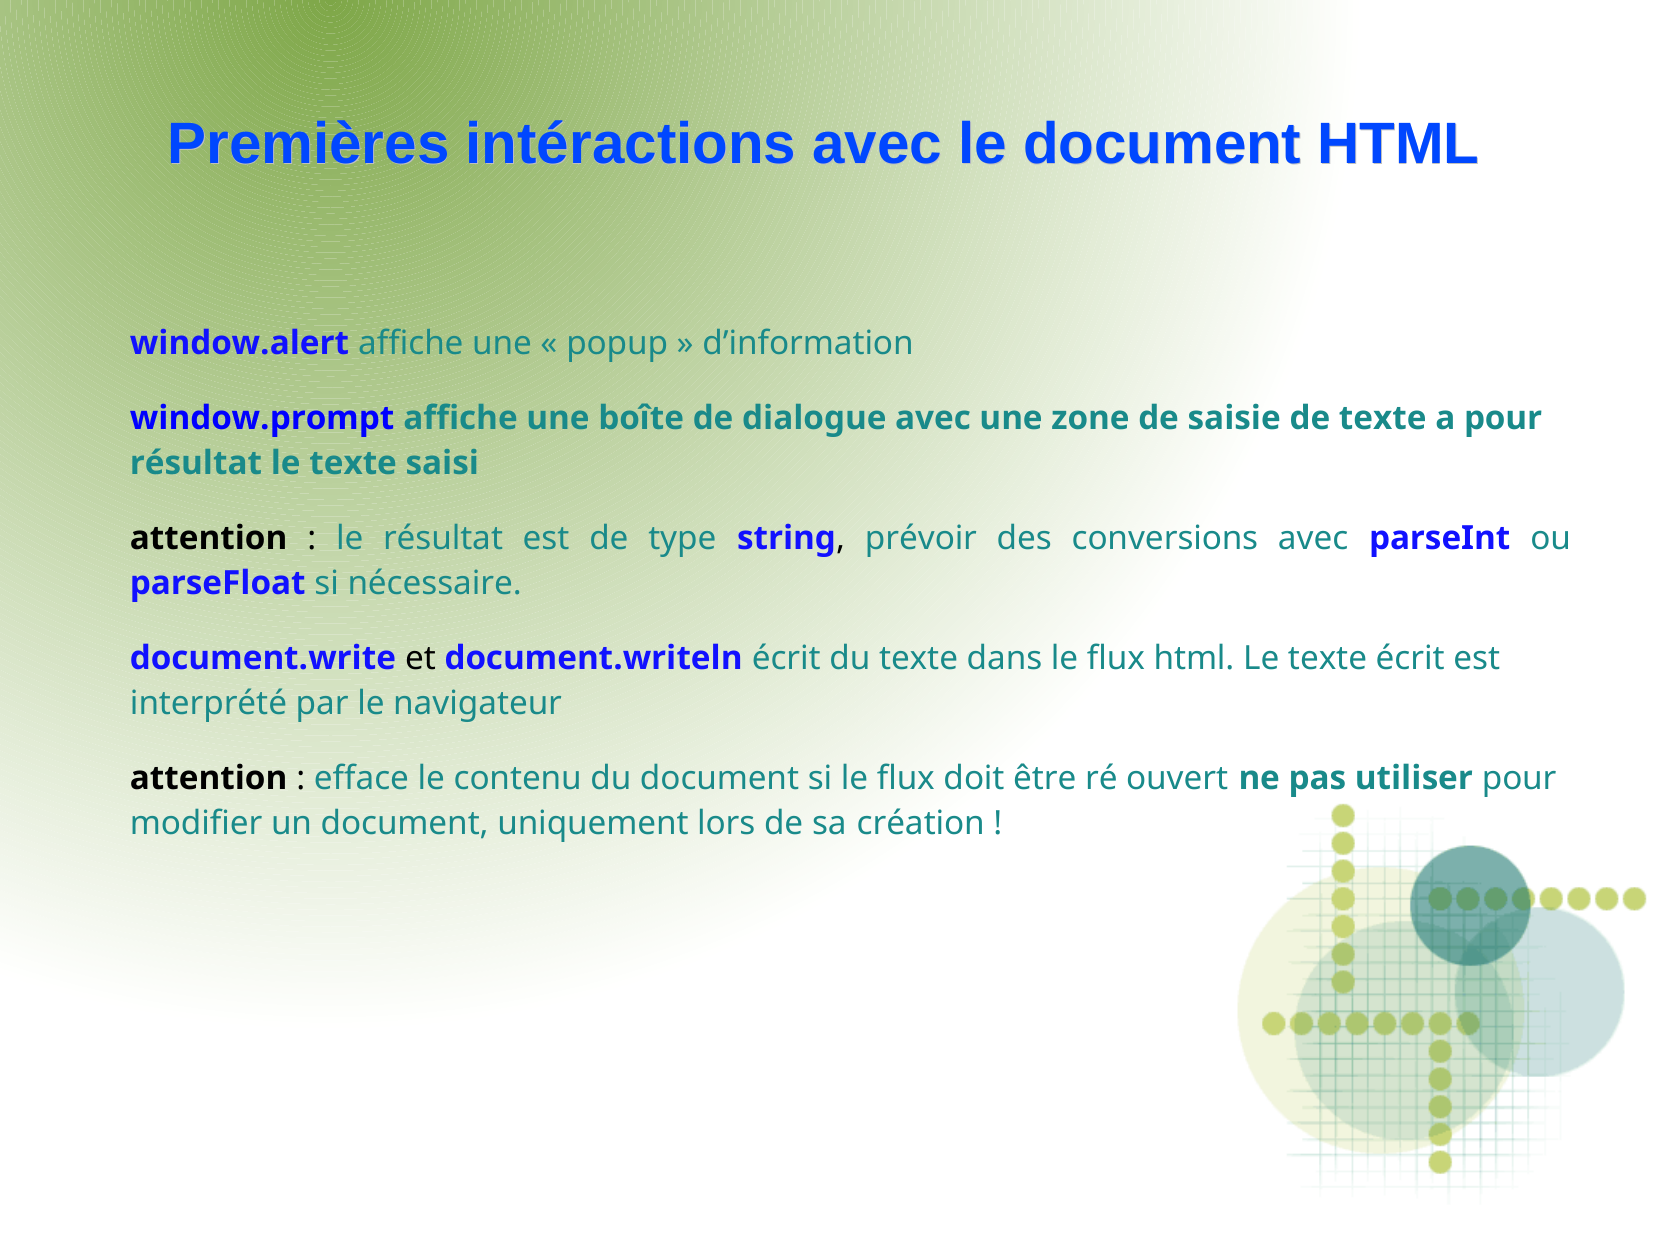

# Premières intéractions avec le document HTML
window.alert affiche une « popup » d’information
window.prompt affiche une boîte de dialogue avec une zone de saisie de texte a pour résultat le texte saisi
attention : le résultat est de type string, prévoir des conversions avec parseInt ou parseFloat si nécessaire.
document.write et document.writeln écrit du texte dans le flux html. Le texte écrit est interprété par le navigateur
attention : efface le contenu du document si le flux doit être ré ouvert ne pas utiliser pour modifier un document, uniquement lors de sa création !